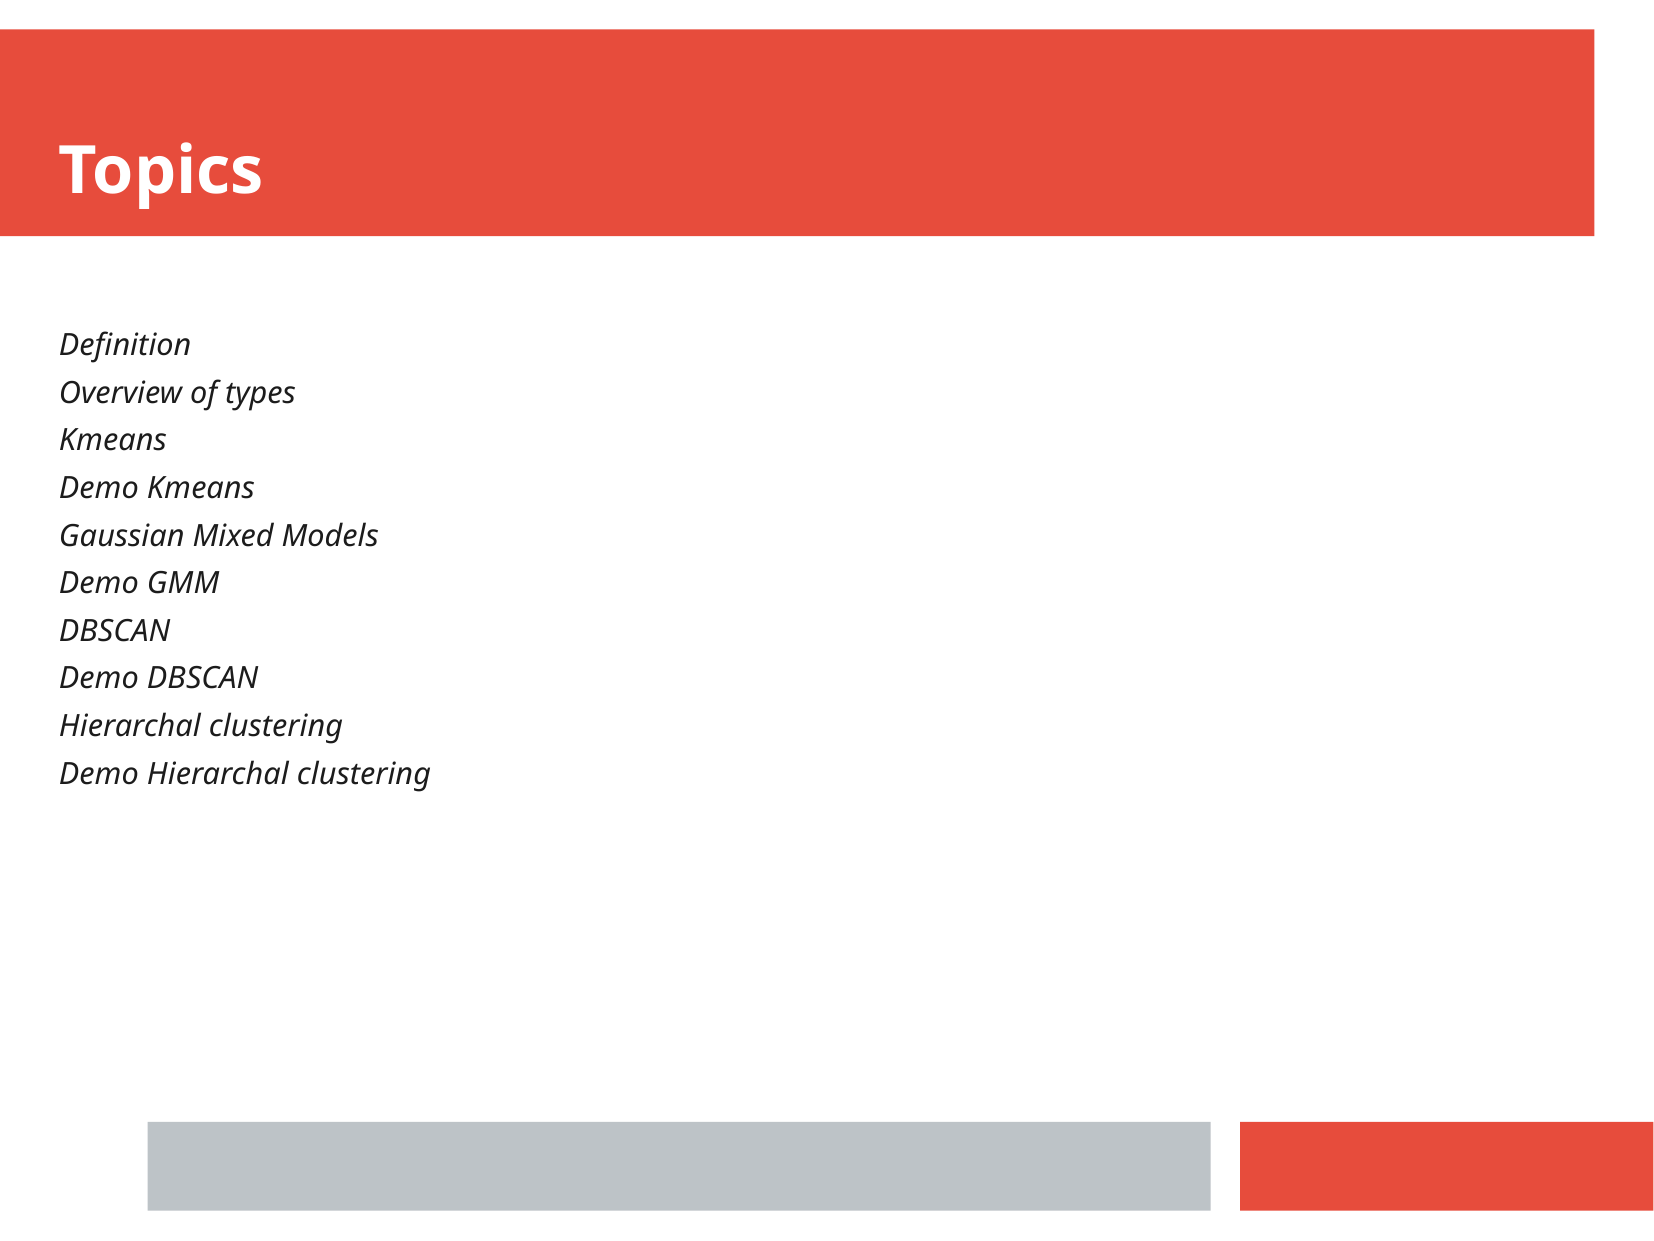

Topics
Definition
Overview of types
Kmeans
Demo Kmeans
Gaussian Mixed Models
Demo GMM
DBSCAN
Demo DBSCAN
Hierarchal clustering
Demo Hierarchal clustering